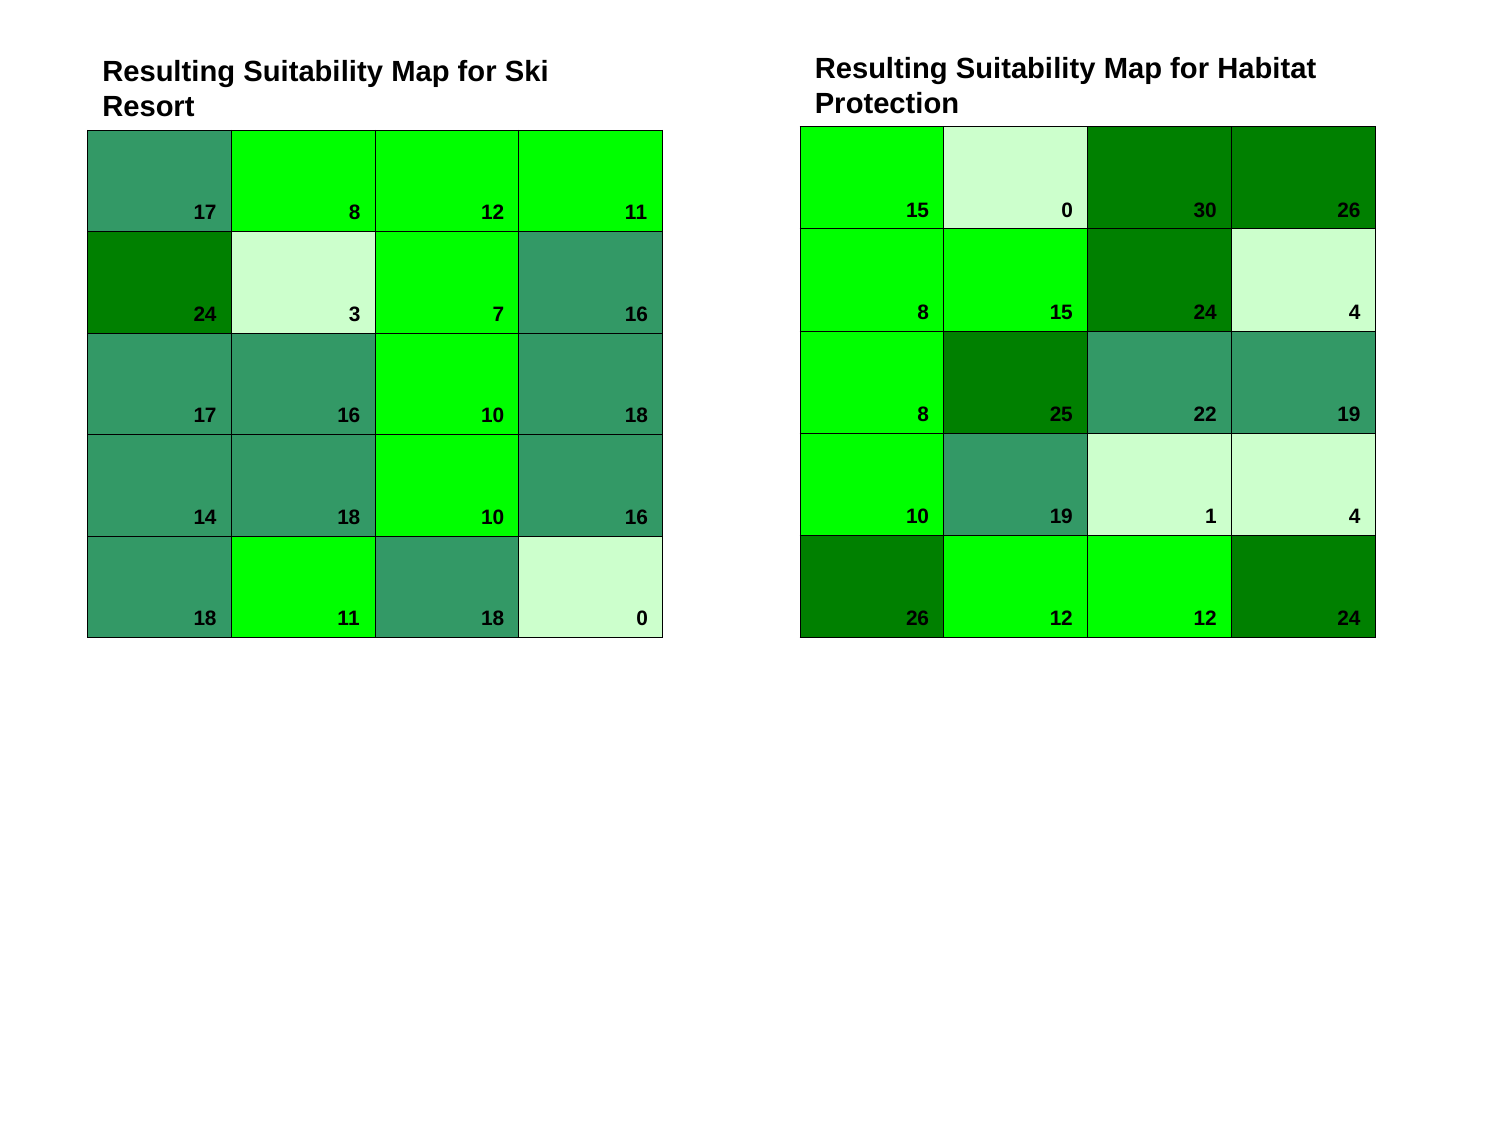

| Resulting Suitability Map for Habitat Protection | | | |
| --- | --- | --- | --- |
| 15 | 0 | 30 | 26 |
| 8 | 15 | 24 | 4 |
| 8 | 25 | 22 | 19 |
| 10 | 19 | 1 | 4 |
| 26 | 12 | 12 | 24 |
| Resulting Suitability Map for Ski Resort | | | |
| --- | --- | --- | --- |
| 17 | 8 | 12 | 11 |
| 24 | 3 | 7 | 16 |
| 17 | 16 | 10 | 18 |
| 14 | 18 | 10 | 16 |
| 18 | 11 | 18 | 0 |